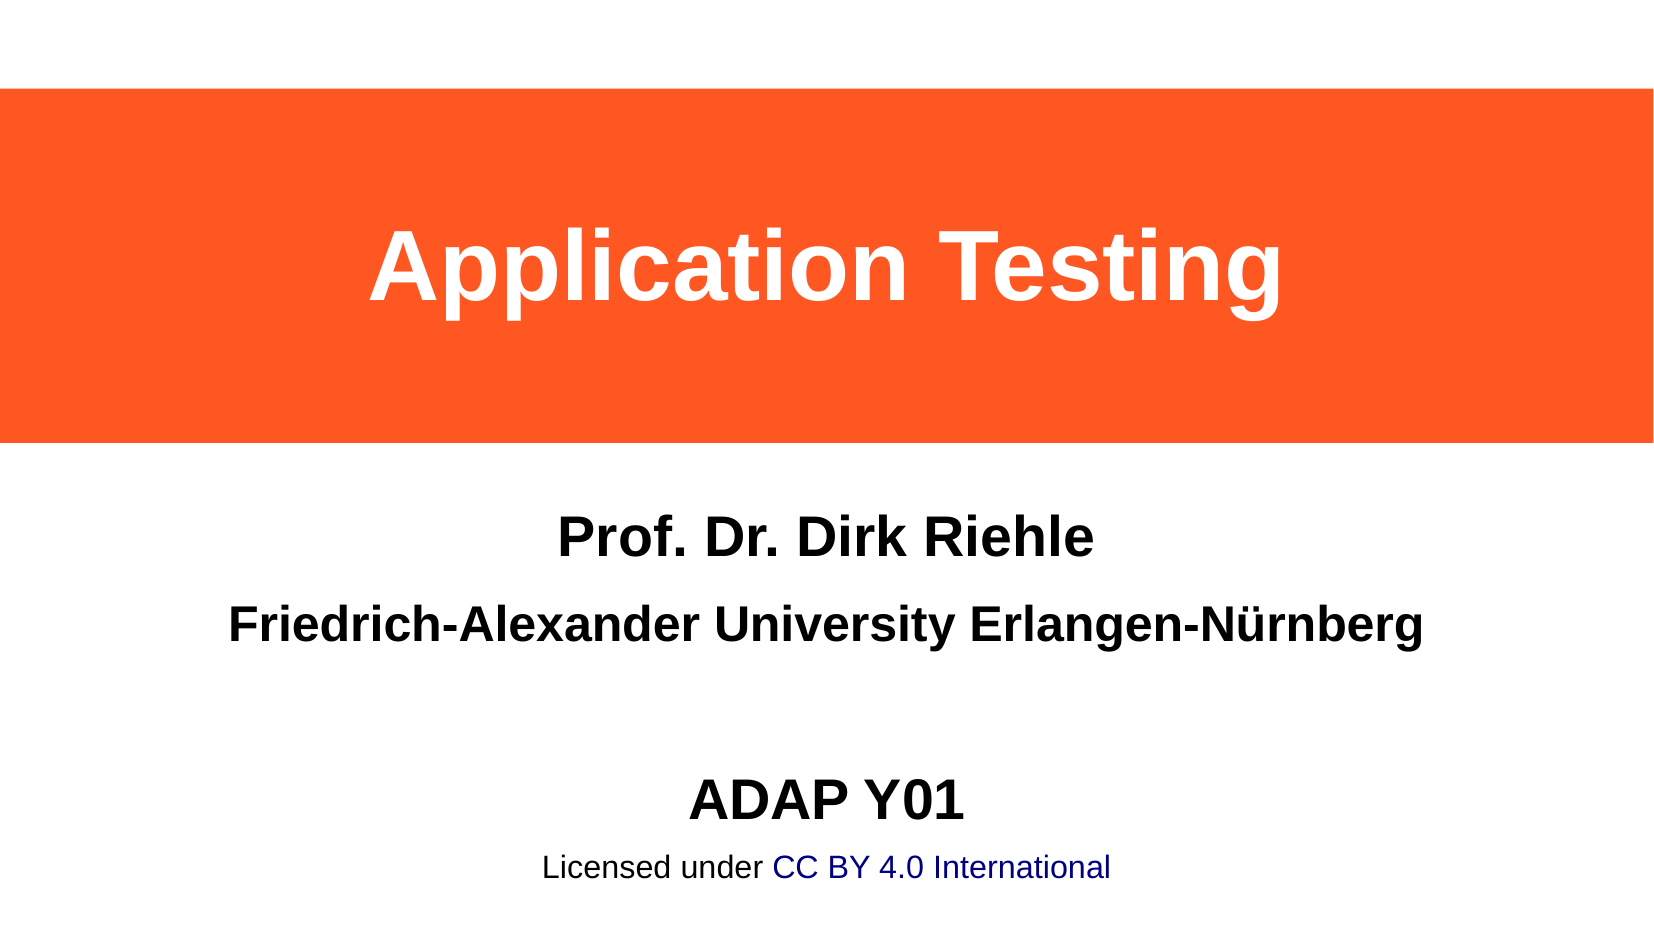

# Application Testing
Prof. Dr. Dirk Riehle
Friedrich-Alexander University Erlangen-Nürnberg
ADAP Y01
Licensed under CC BY 4.0 International